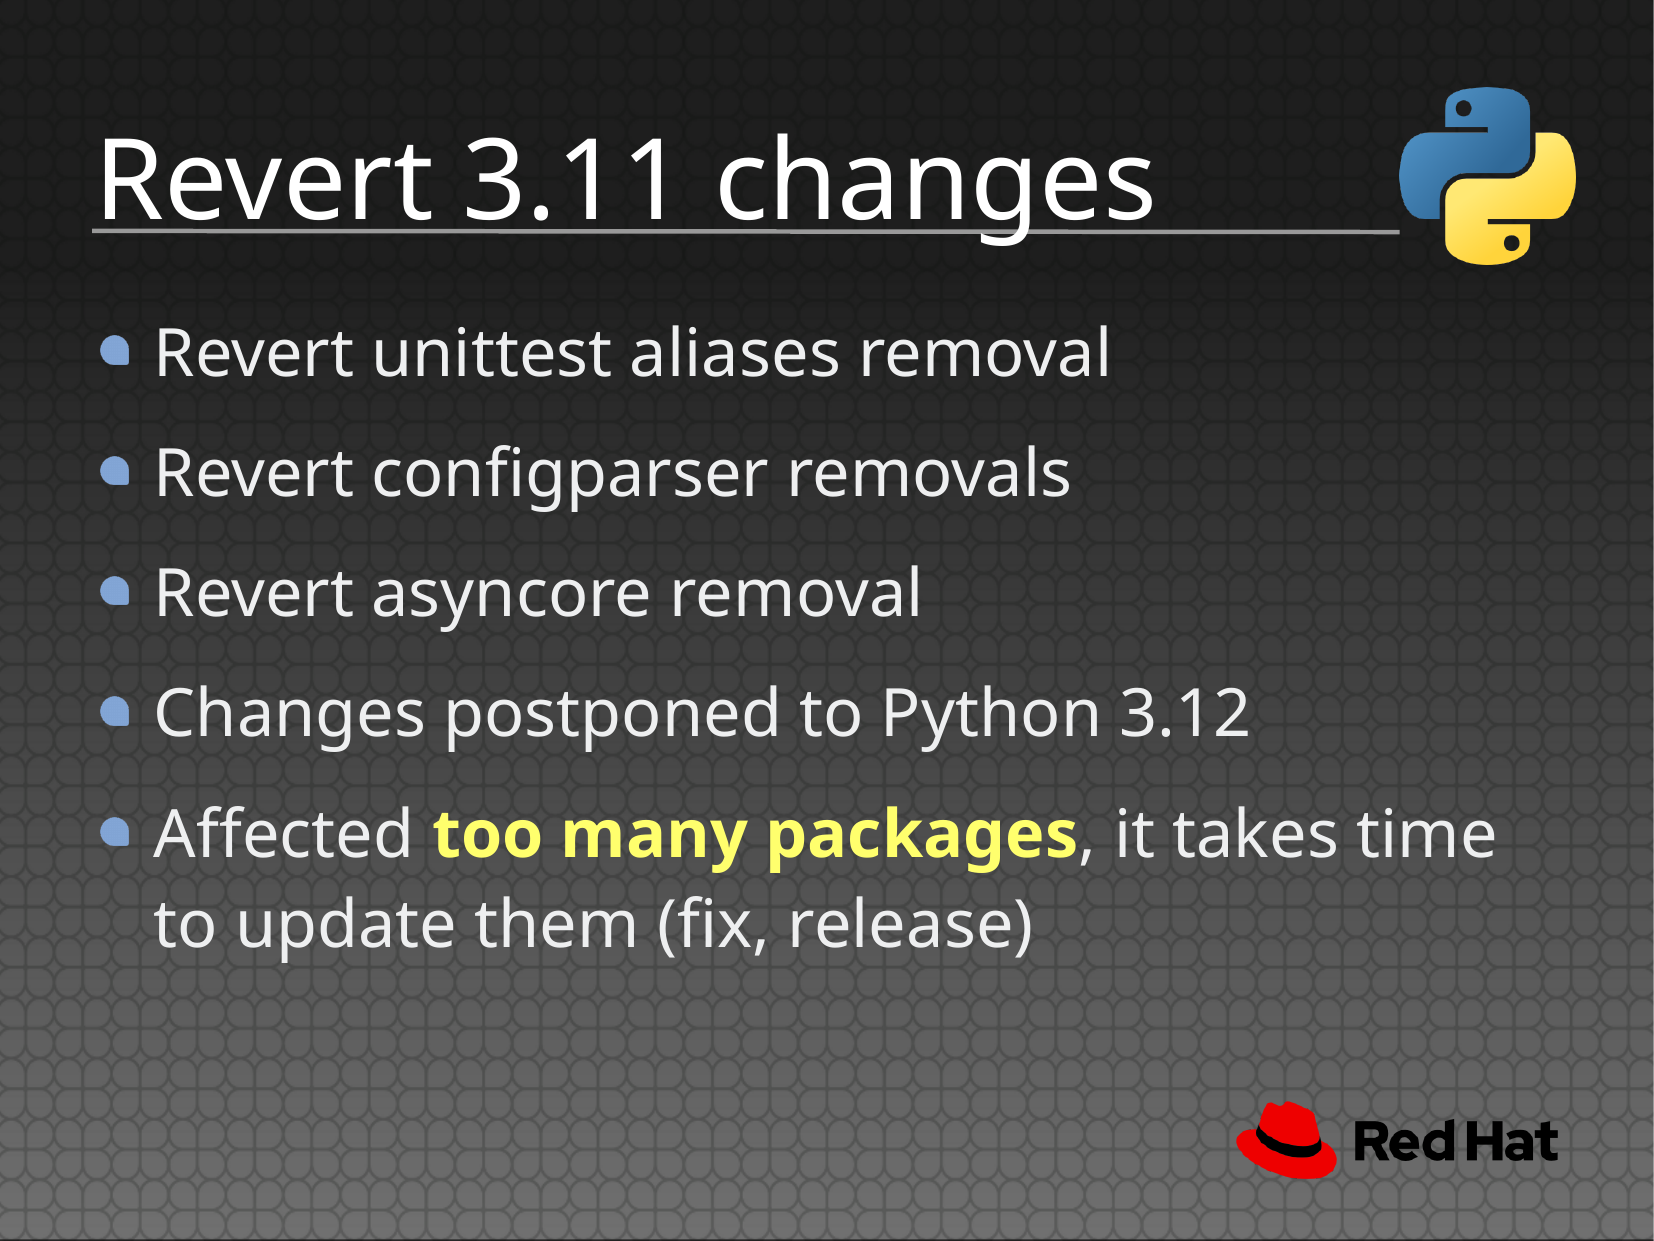

Revert 3.11 changes
# Revert unittest aliases removal
Revert configparser removals
Revert asyncore removal
Changes postponed to Python 3.12
Affected too many packages, it takes time to update them (fix, release)